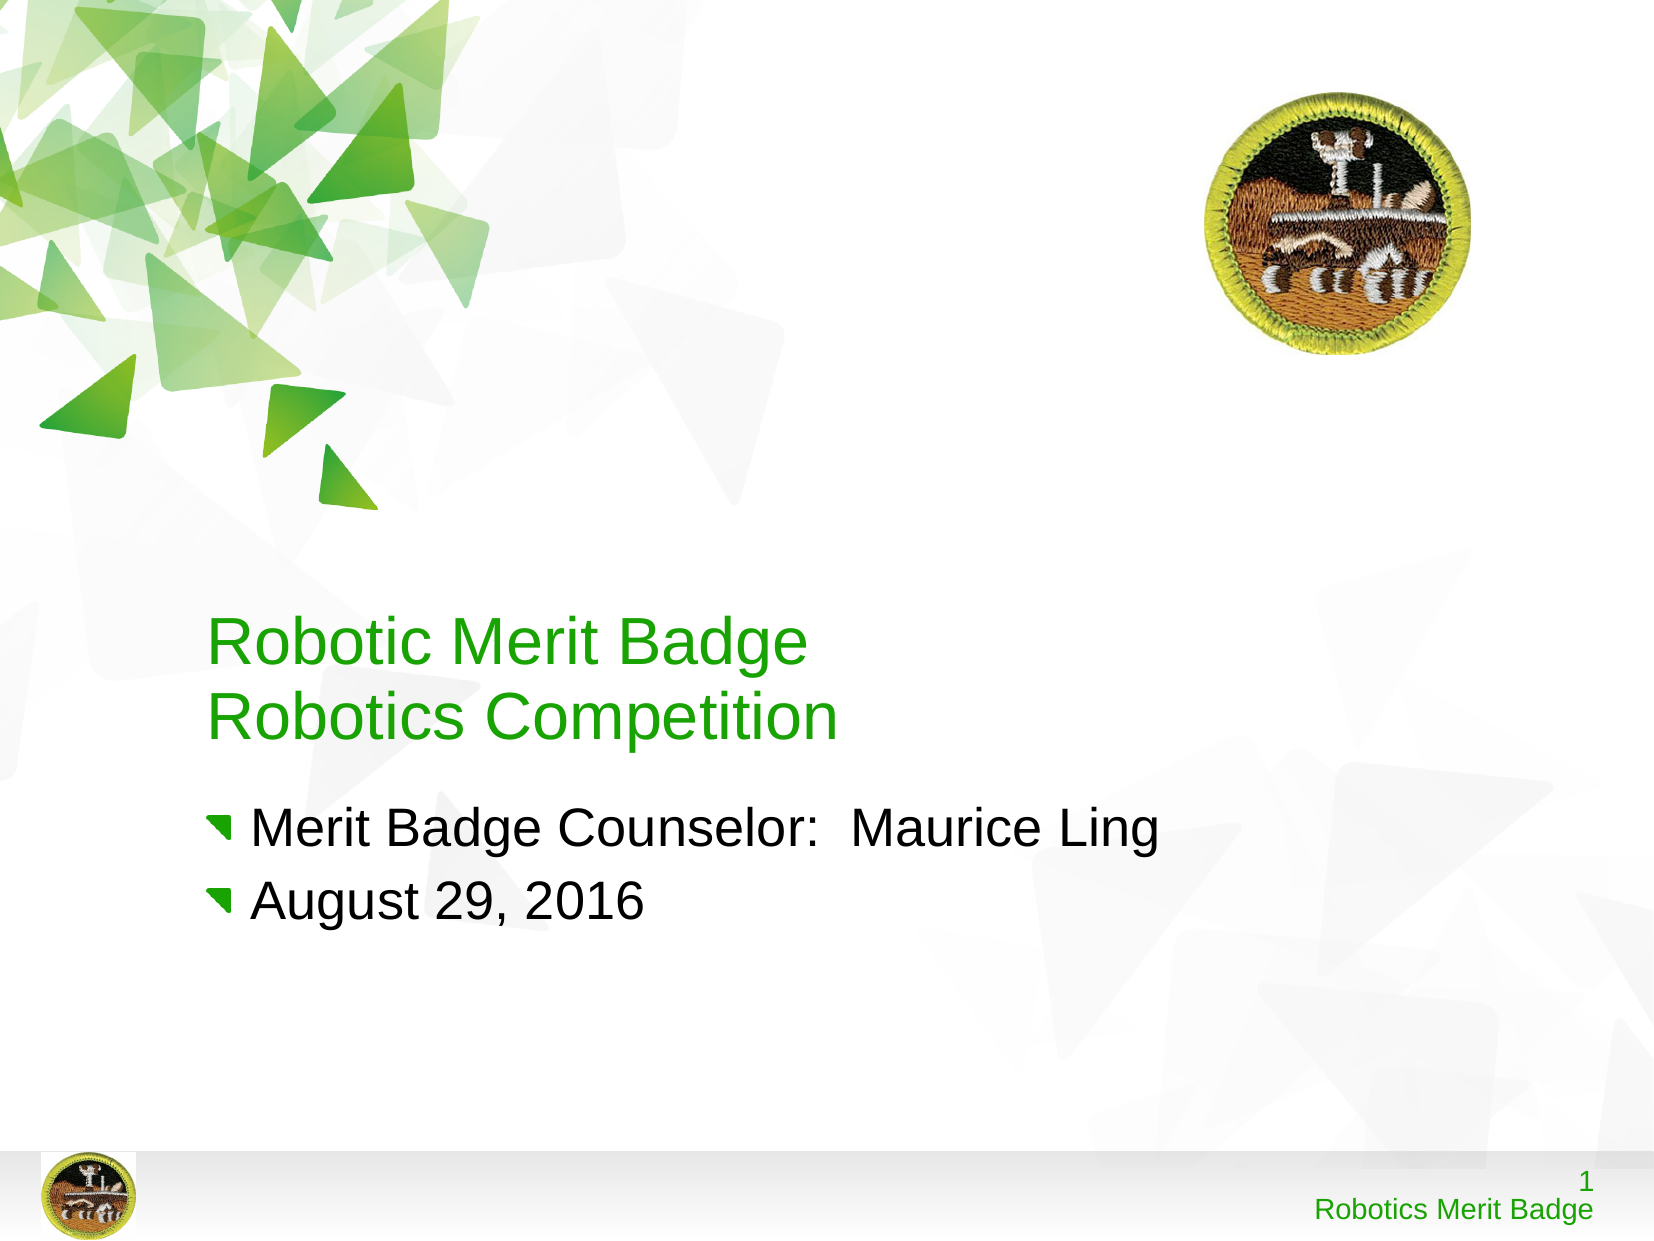

# Robotic Merit Badge Robotics Competition
Merit Badge Counselor: Maurice Ling
August 29, 2016
1
Robotics Merit Badge